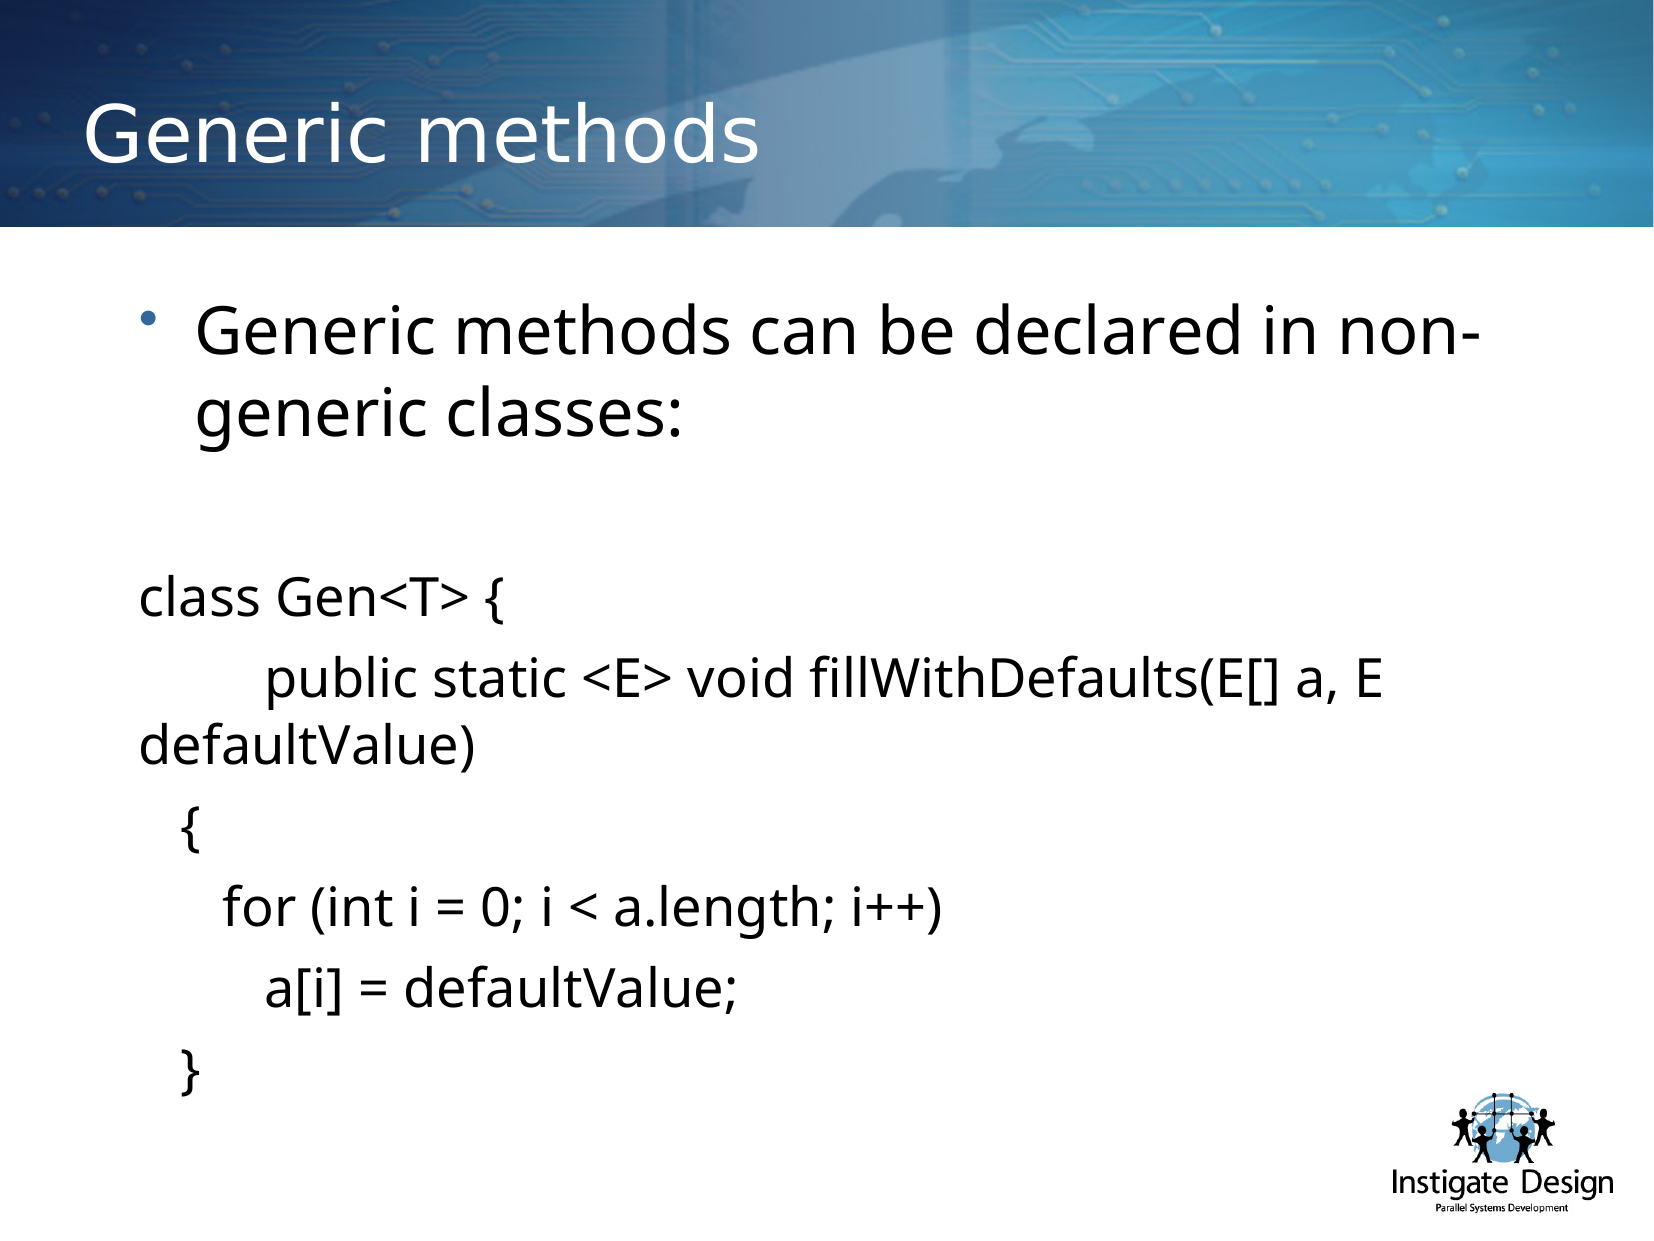

# Generic methods
Generic methods can be declared in non-generic classes:
class Gen<T> {
 public static <E> void fillWithDefaults(E[] a, E defaultValue)
 {
 for (int i = 0; i < a.length; i++)
 a[i] = defaultValue;
 }